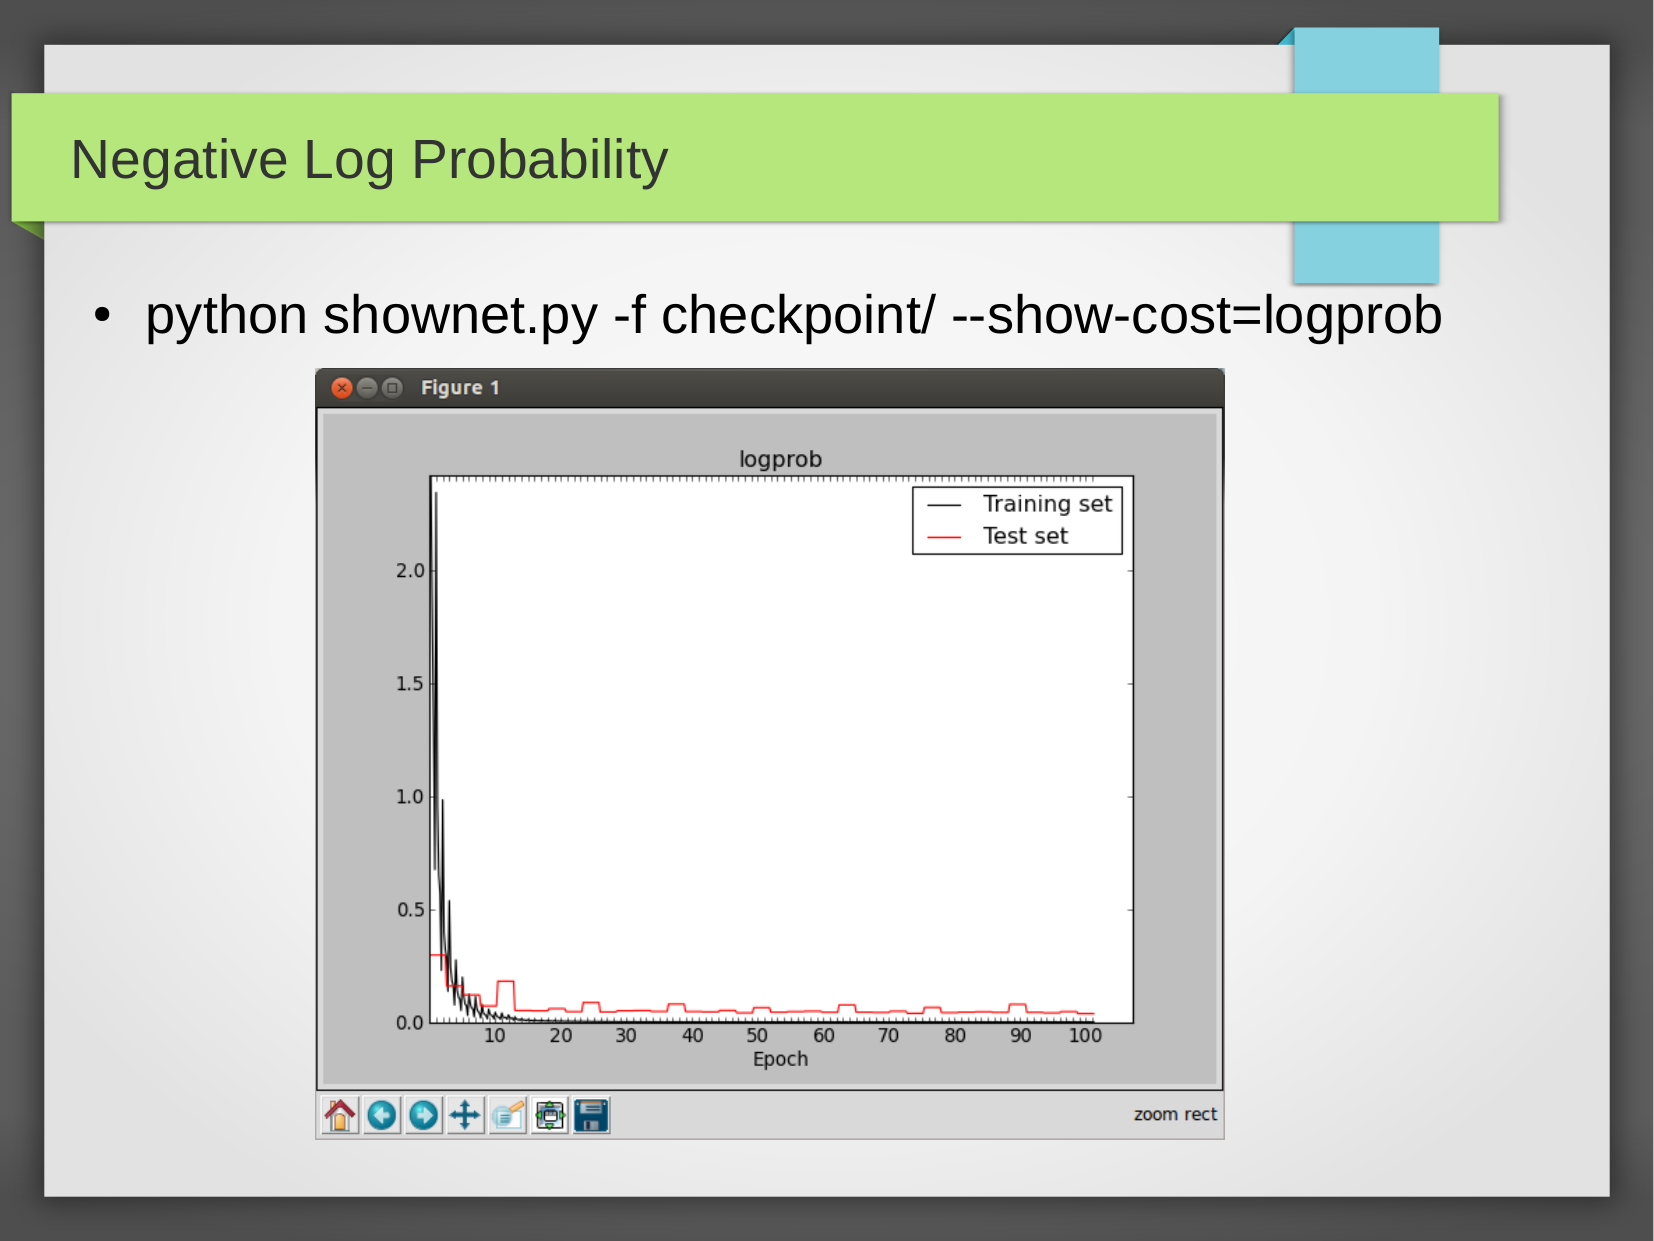

# Negative Log Probability
python shownet.py -f checkpoint/ --show-cost=logprob